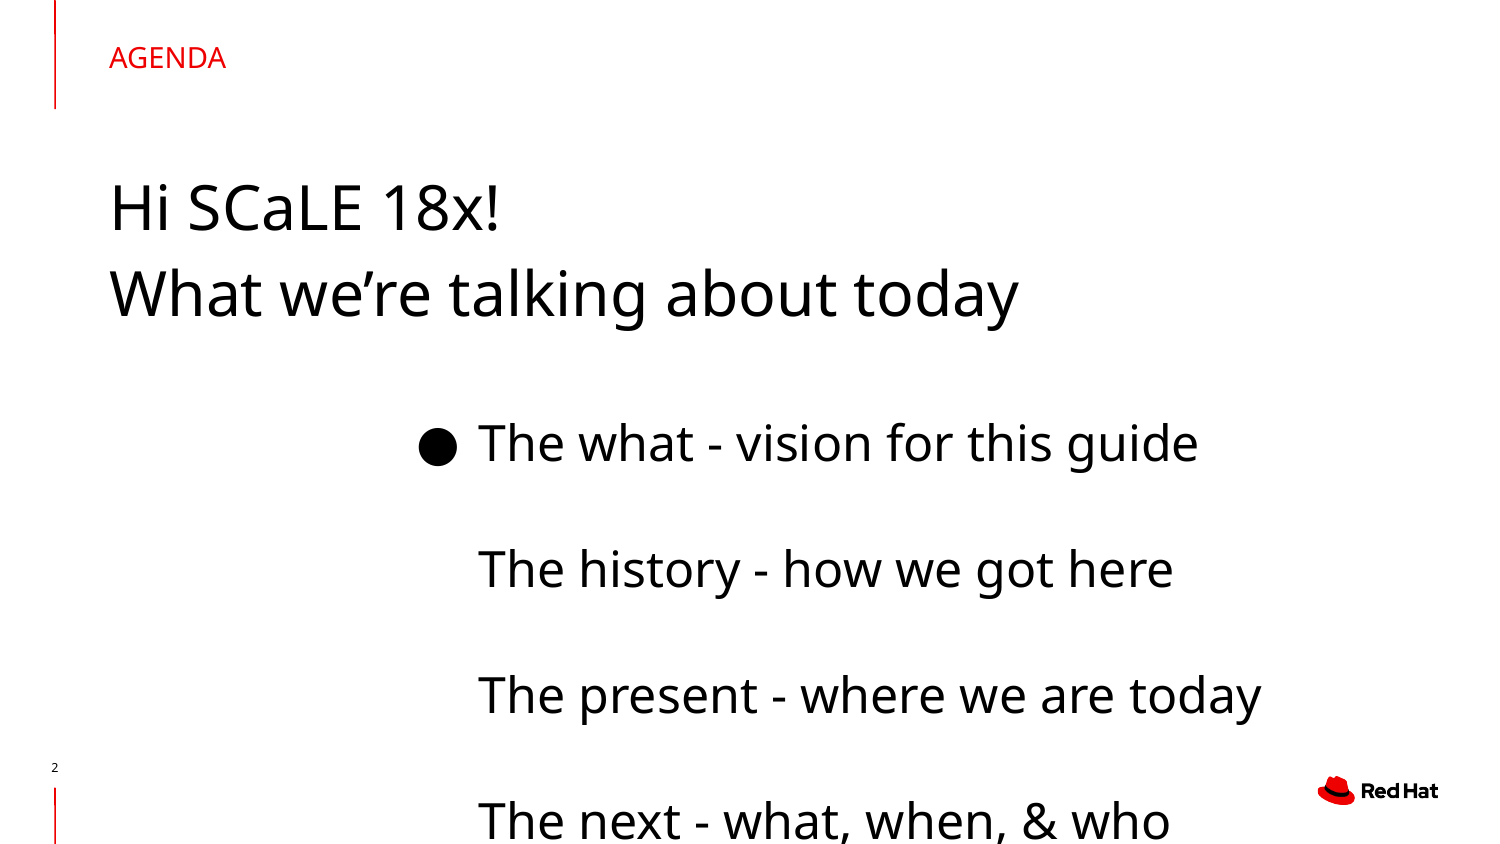

# AGENDA
Hi SCaLE 18x!
What we’re talking about today
The what - vision for this guide
The history - how we got here
The present - where we are today
The next - what, when, & who